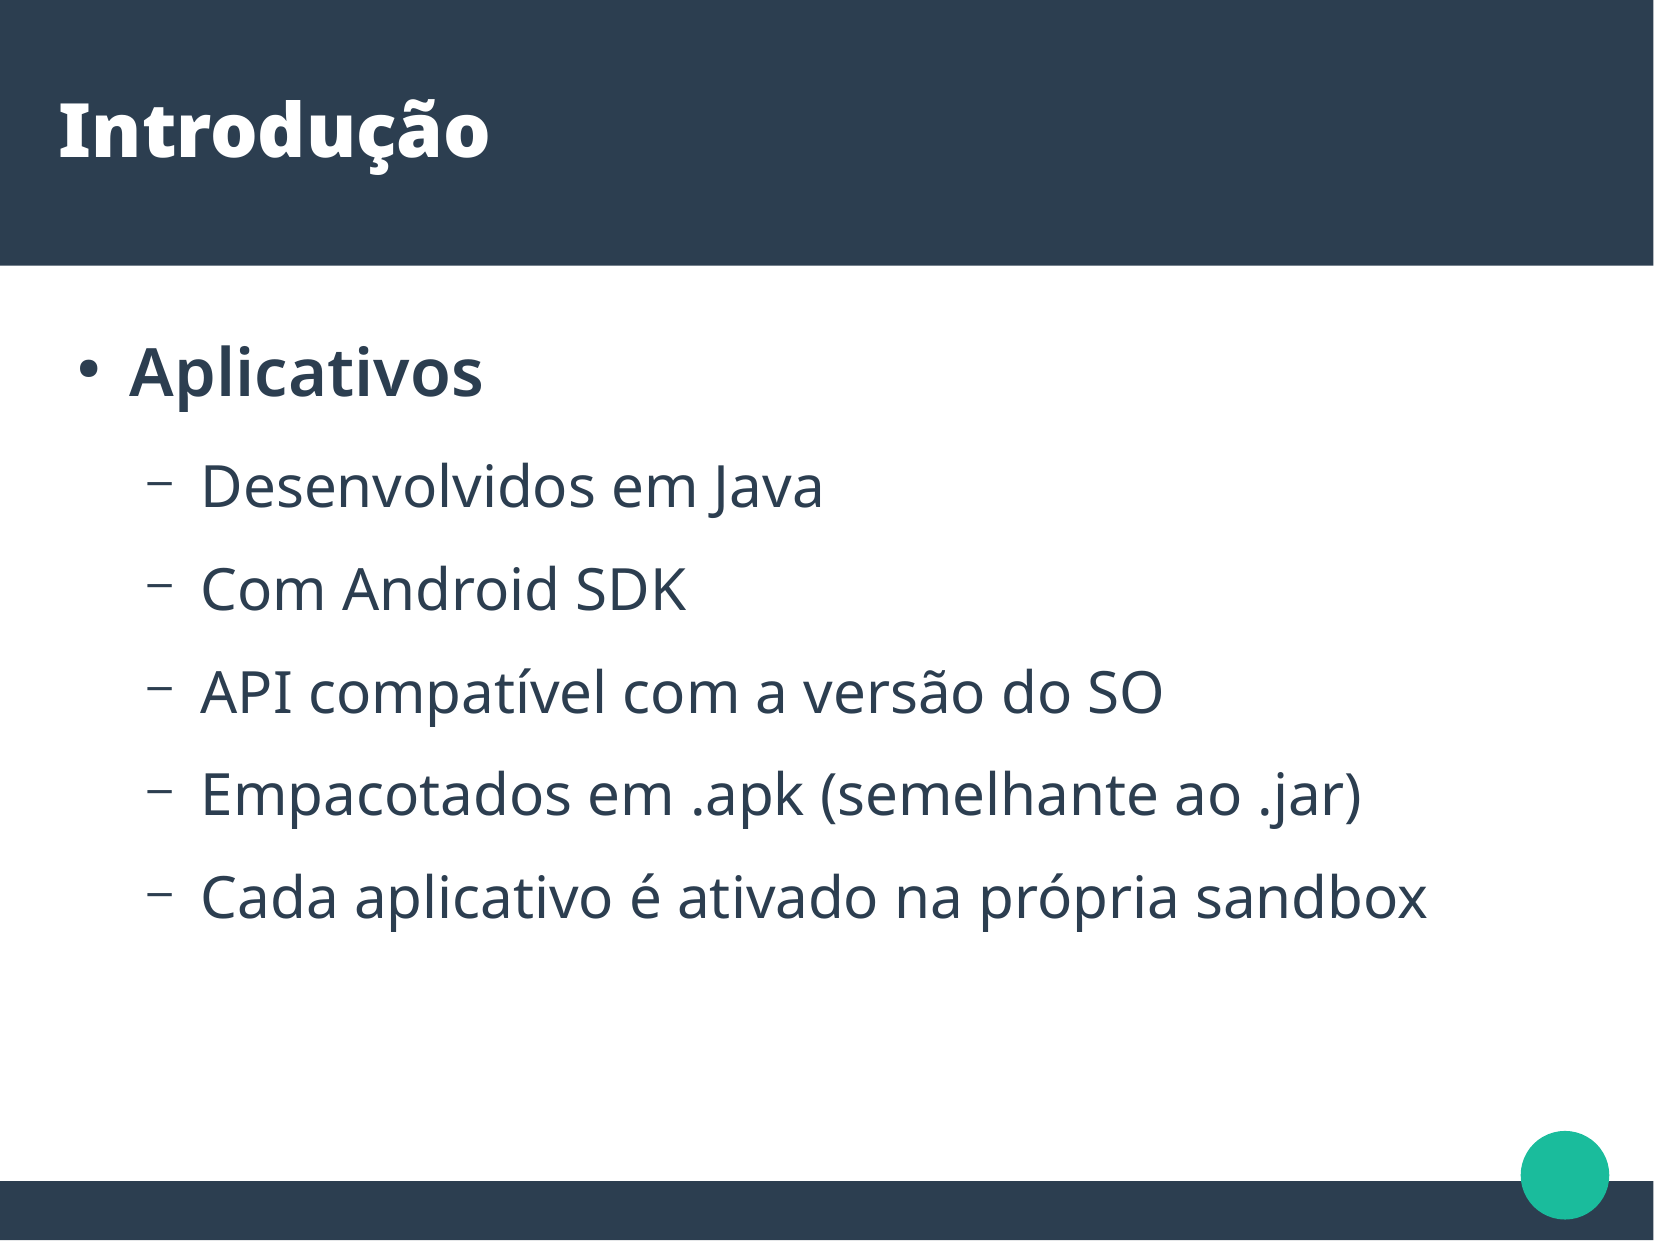

# Introdução
Aplicativos
Desenvolvidos em Java
Com Android SDK
API compatível com a versão do SO
Empacotados em .apk (semelhante ao .jar)
Cada aplicativo é ativado na própria sandbox